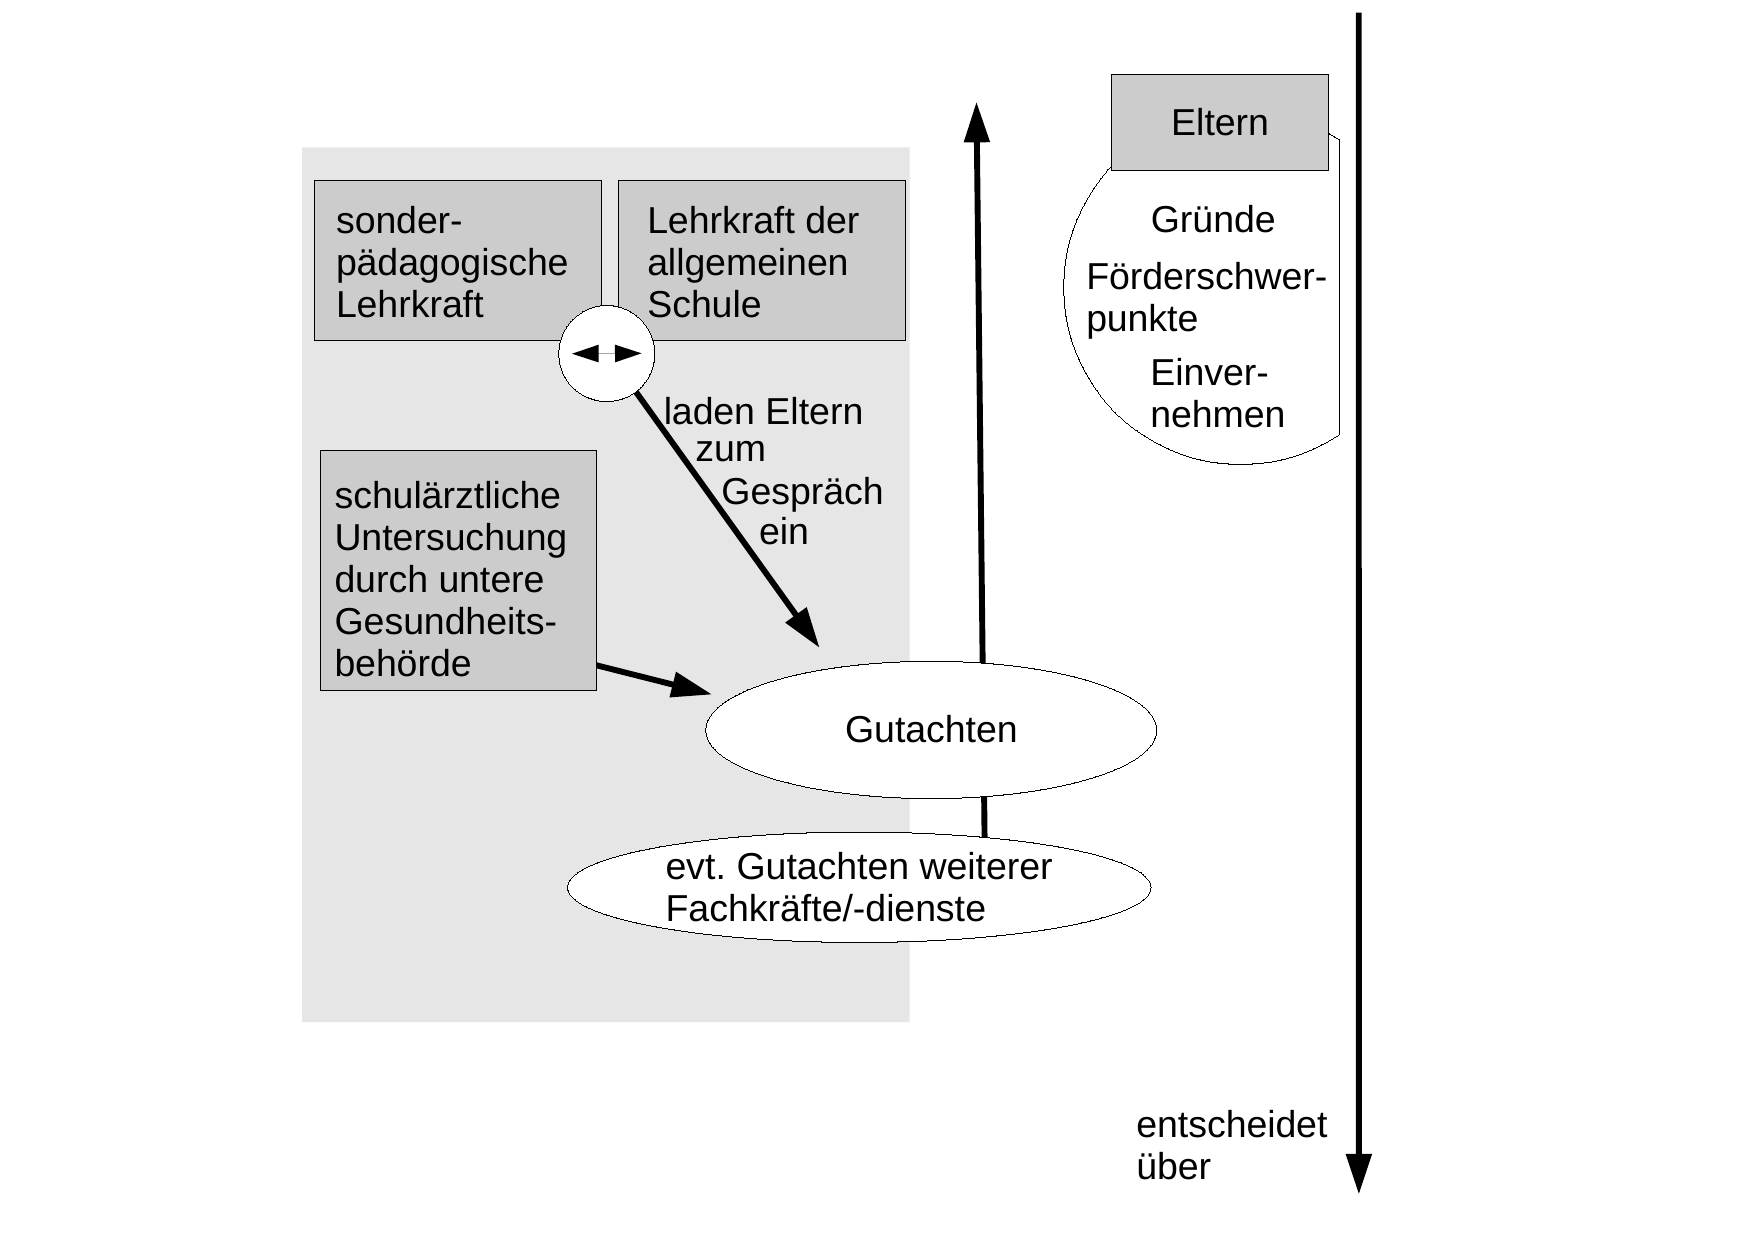

Eltern
Gründe
sonder-pädagogische
Lehrkraft
Lehrkraft der
allgemeinen
Schule
Förderschwer-punkte
Einver-nehmen
laden Eltern
zum
Gespräch
schulärztliche
Untersuchung
durch untere
Gesundheits-
behörde
ein
Gutachten
evt. Gutachten weiterer
Fachkräfte/-dienste
entscheidet
über